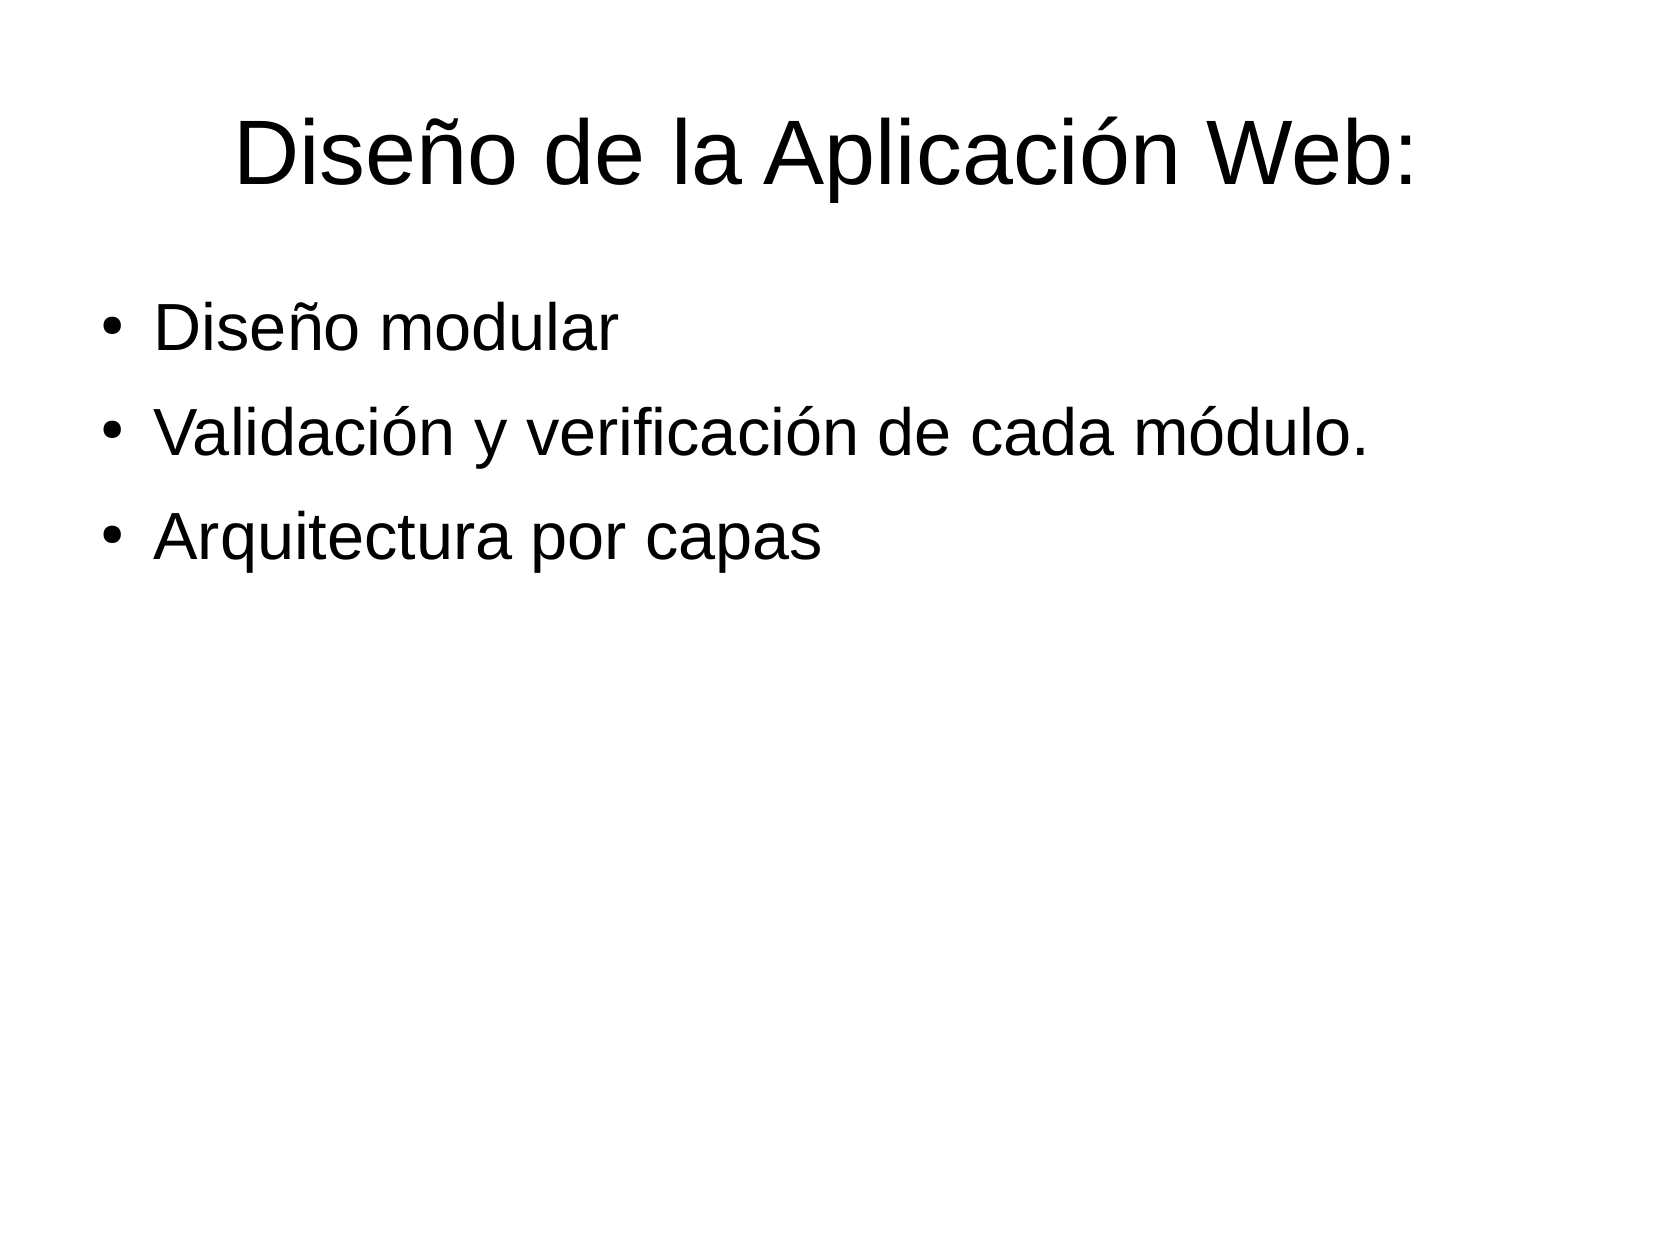

# Diseño de la Aplicación Web:
Diseño modular
Validación y verificación de cada módulo.
Arquitectura por capas